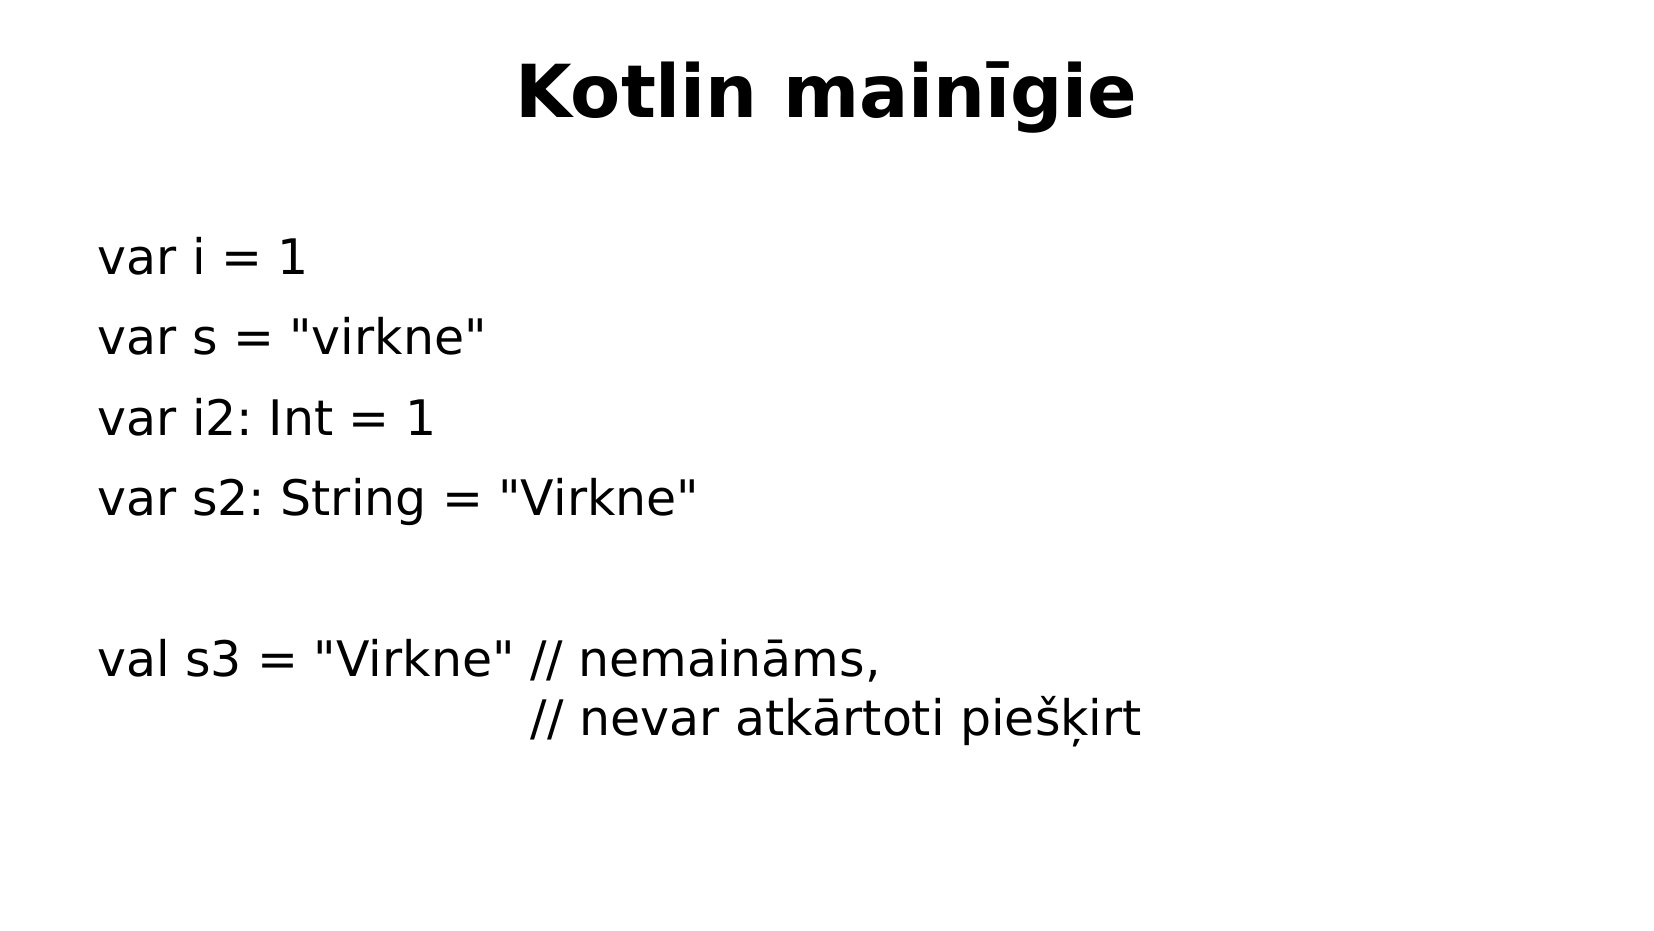

# Kotlin mainīgie
var i = 1
var s = "virkne"
var i2: Int = 1
var s2: String = "Virkne"
val s3 = "Virkne" // nemaināms,
 // nevar atkārtoti piešķirt